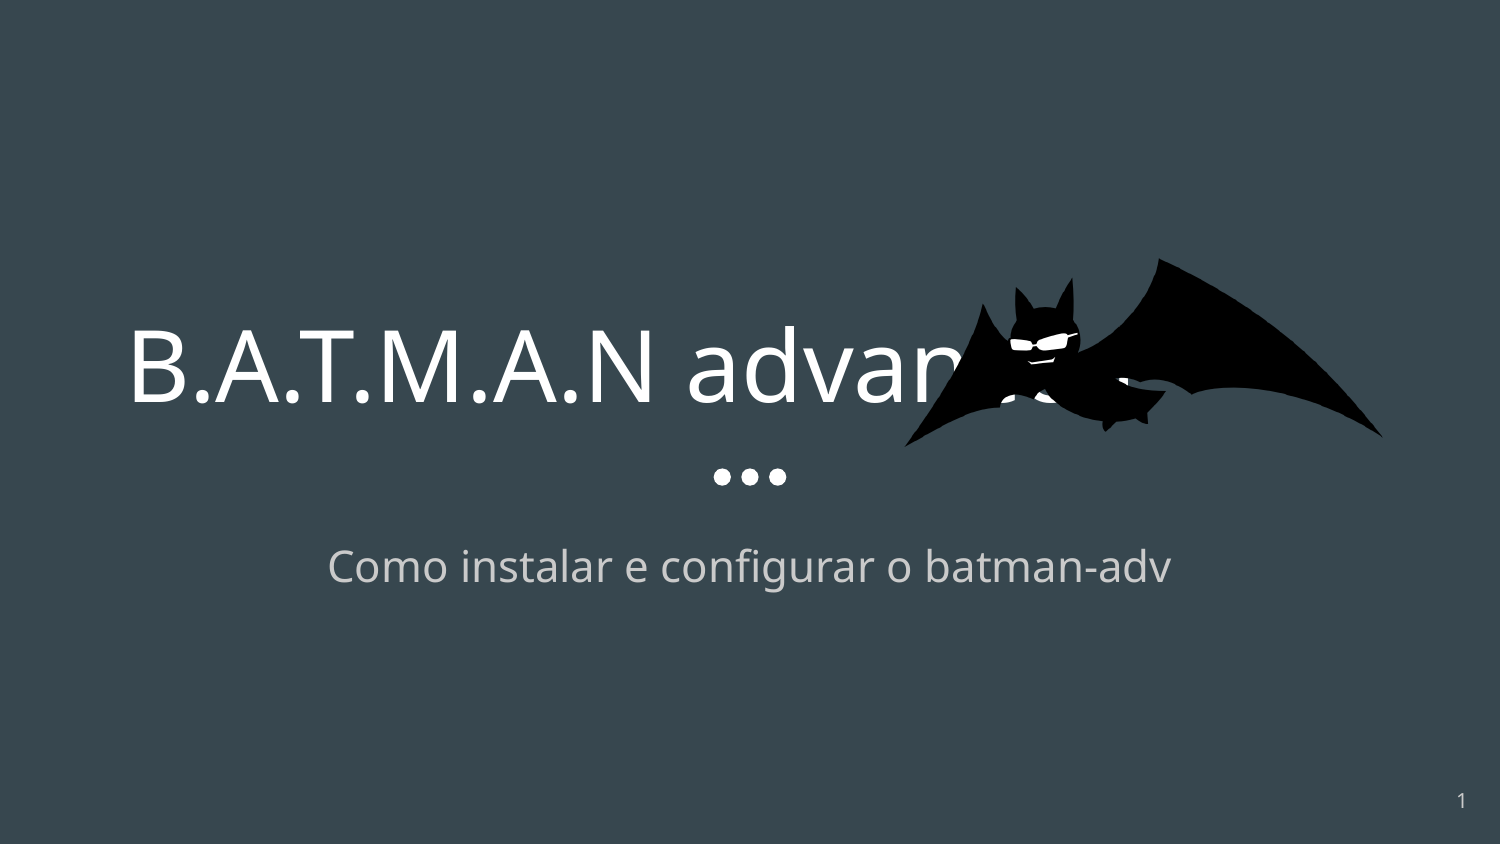

# B.A.T.M.A.N advanced
Como instalar e configurar o batman-adv